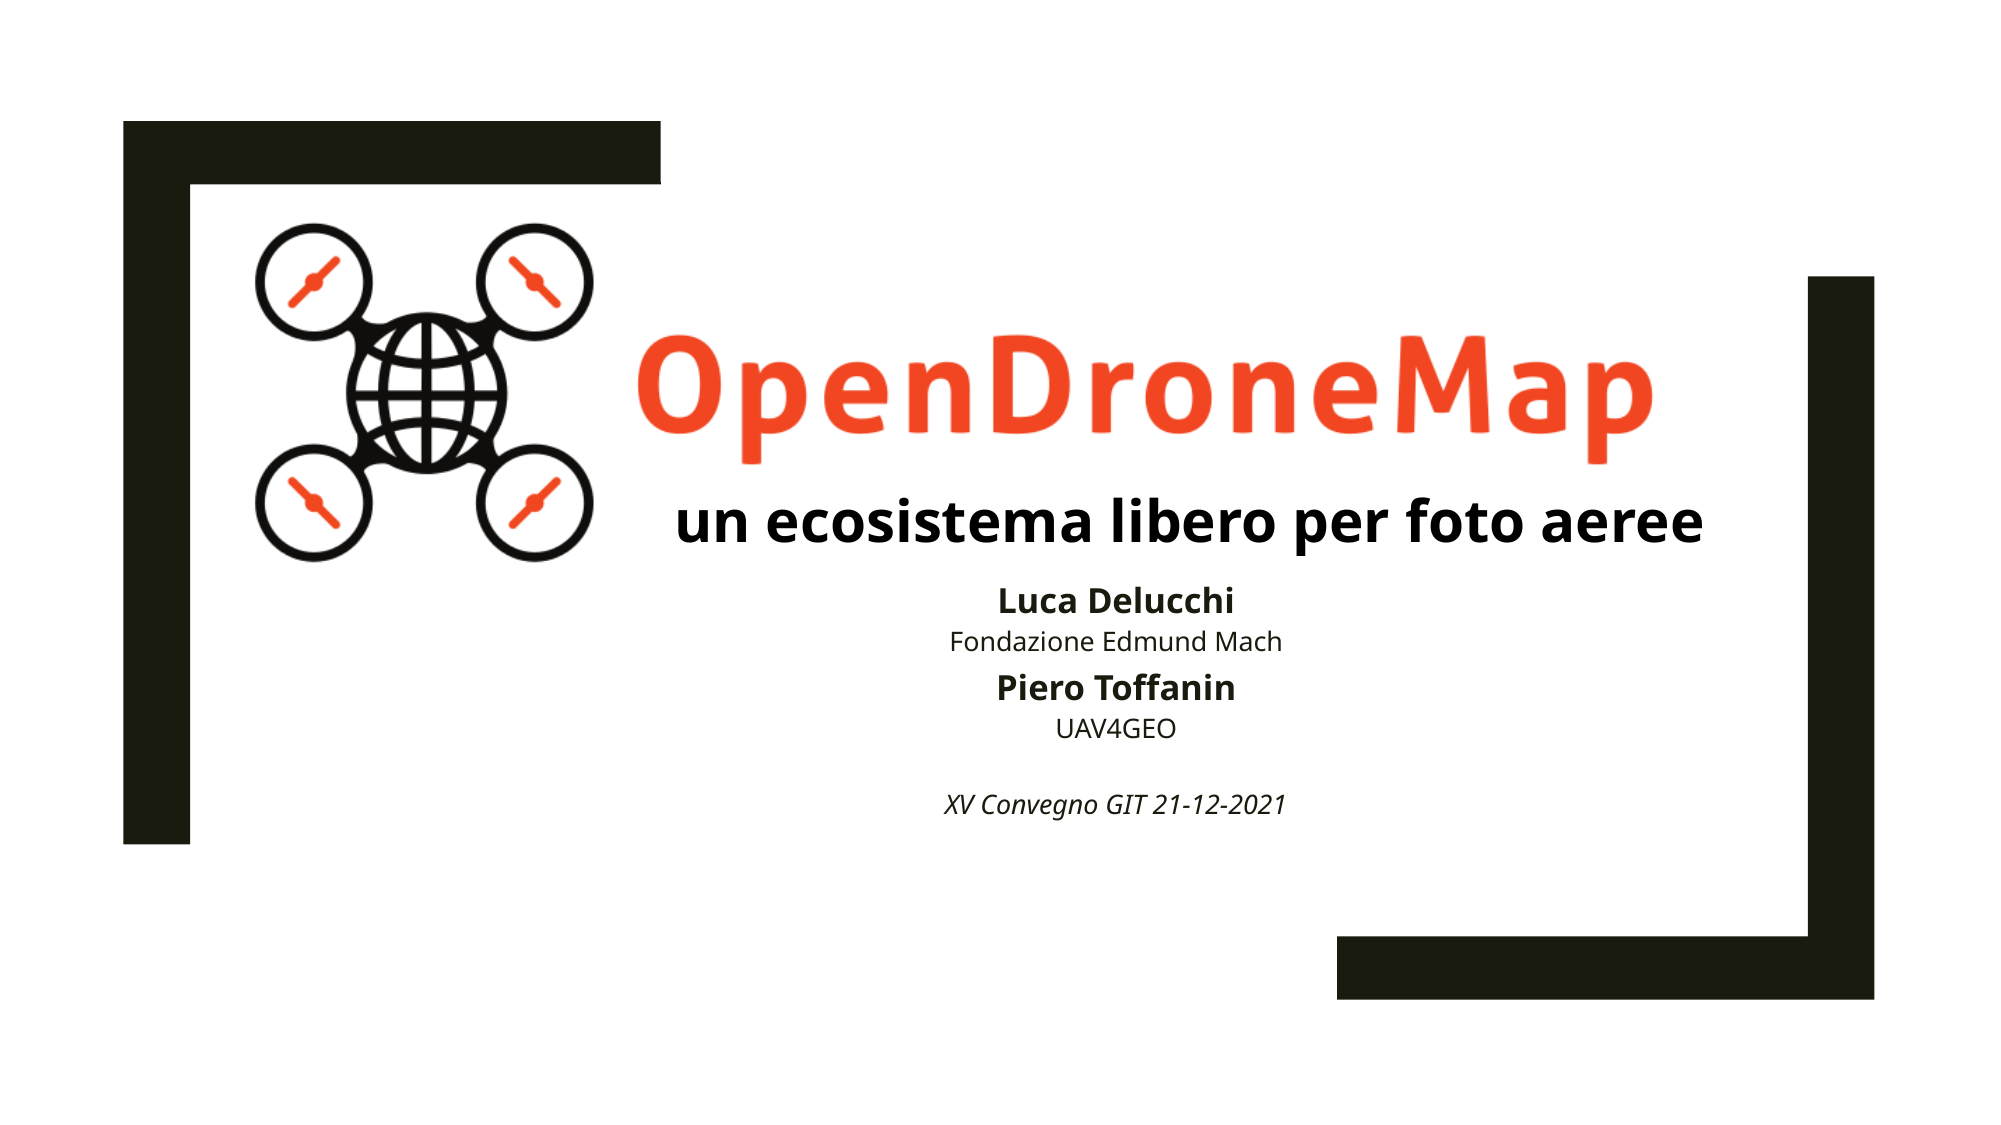

un ecosistema libero per foto aeree
# Luca Delucchi
Fondazione Edmund Mach
Piero Toffanin
UAV4GEO
XV Convegno GIT 21-12-2021